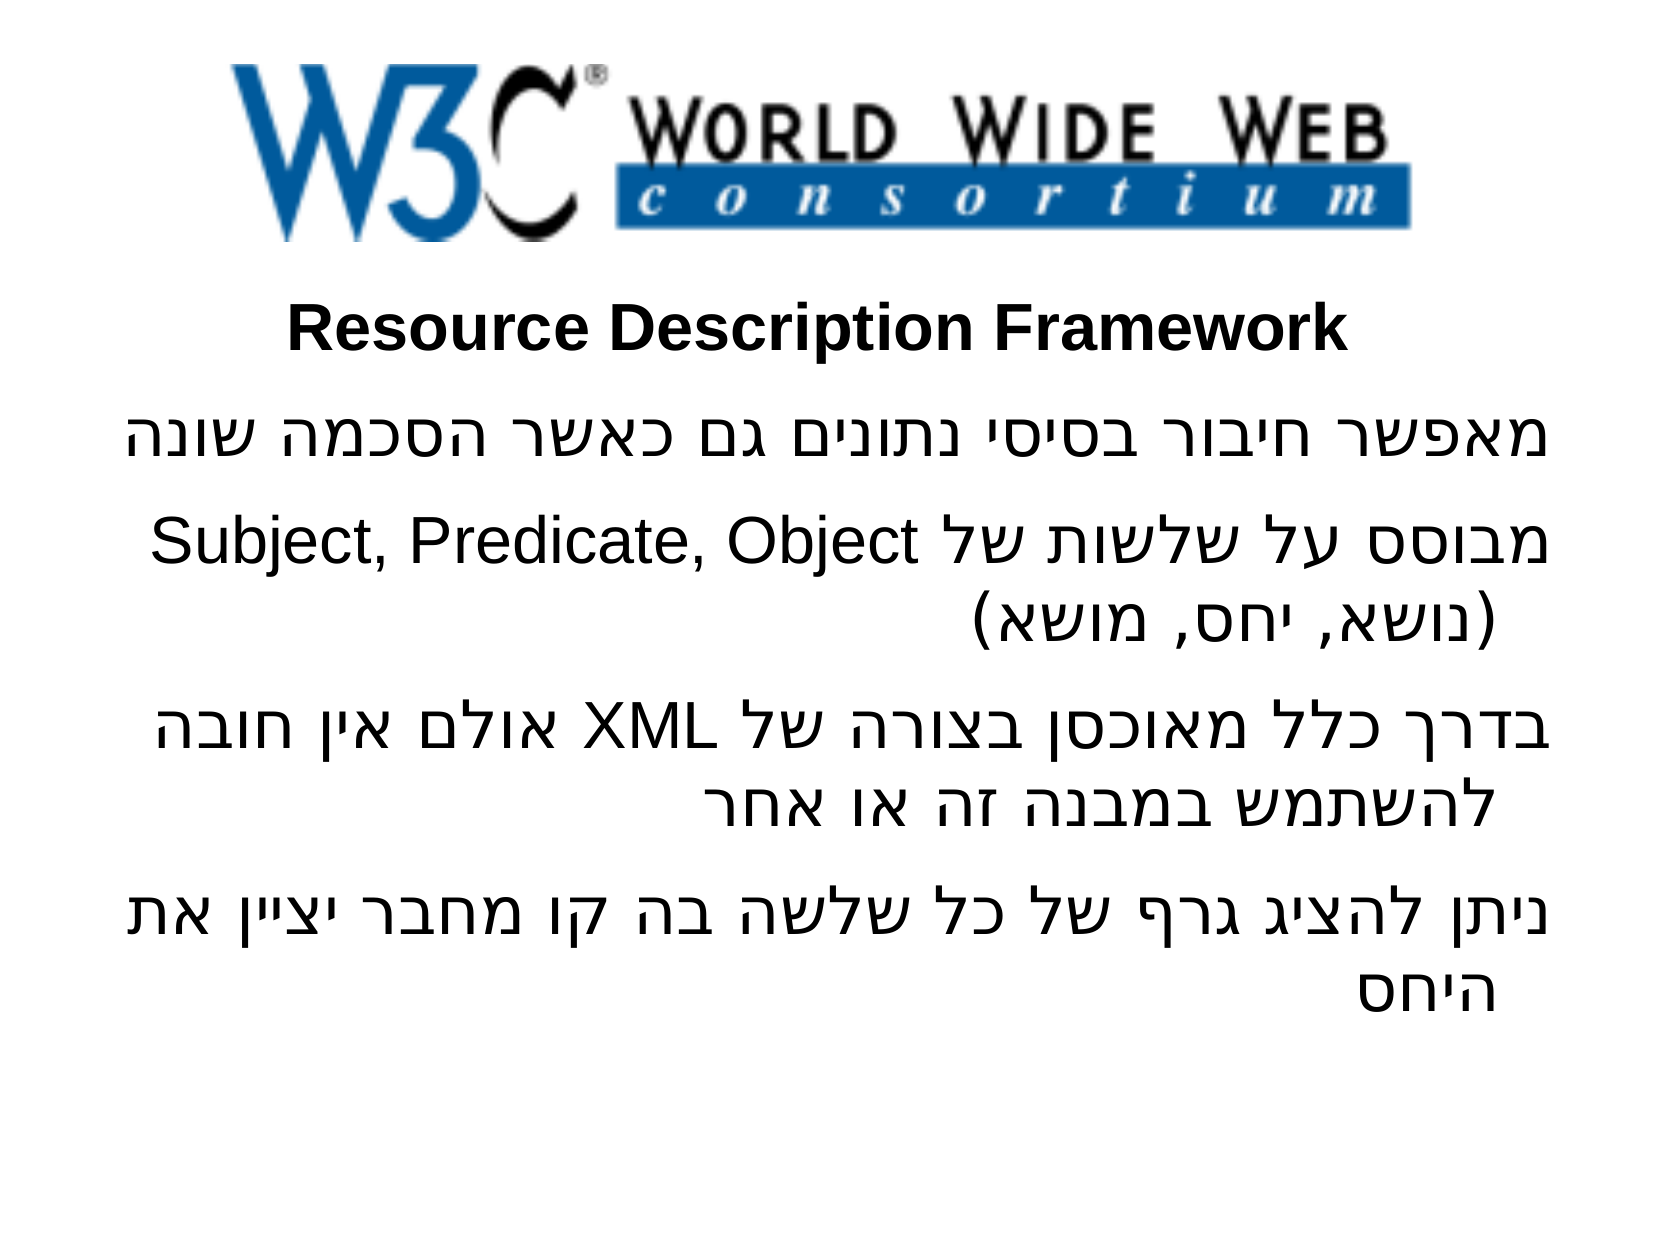

#
Resource Description Framework
מאפשר חיבור בסיסי נתונים גם כאשר הסכמה שונה
מבוסס על שלשות של Subject, Predicate, Object (נושא, יחס, מושא)
בדרך כלל מאוכסן בצורה של XML אולם אין חובה להשתמש במבנה זה או אחר
ניתן להציג גרף של כל שלשה בה קו מחבר יציין את היחס